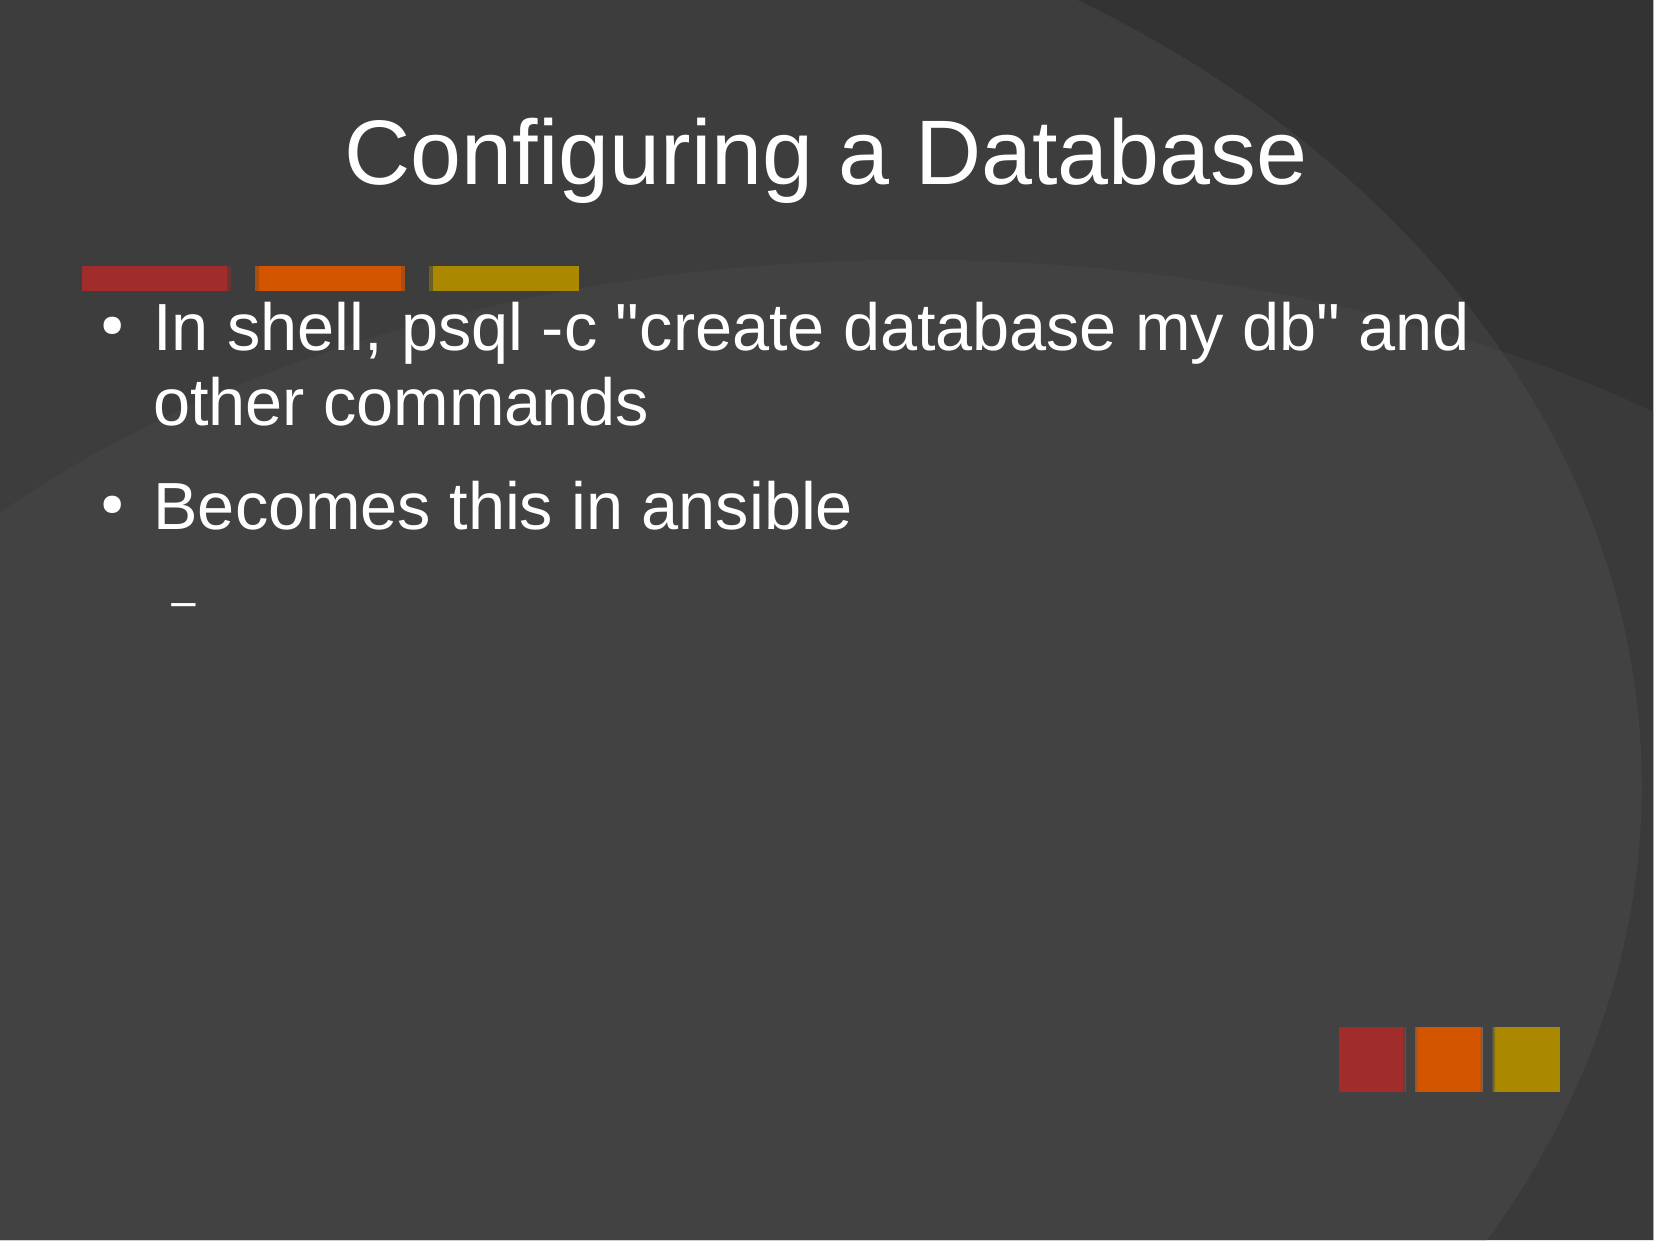

# Configuring a Database
In shell, psql -c "create database my db" and other commands
Becomes this in ansible